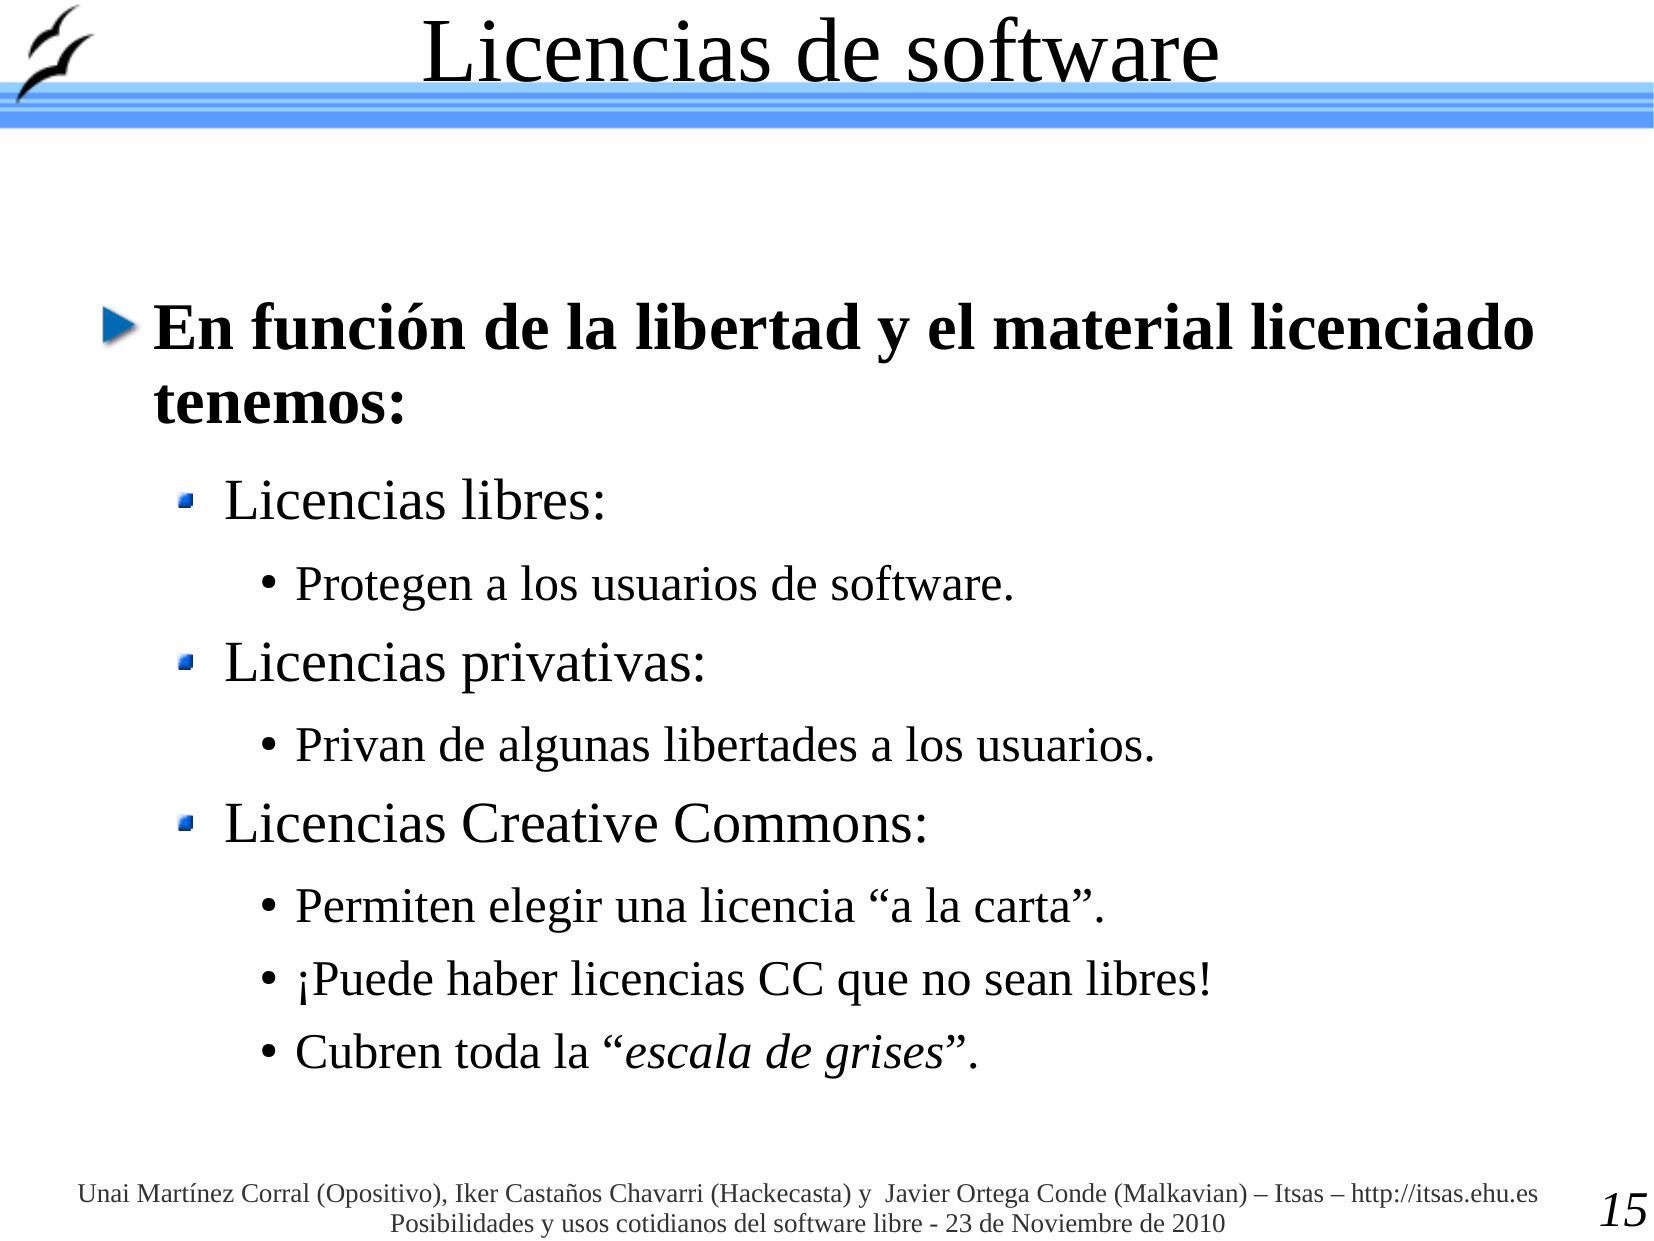

# Licencias de software
En función de la libertad y el material licenciado tenemos:
Licencias libres:
Protegen a los usuarios de software.
Licencias privativas:
Privan de algunas libertades a los usuarios.
Licencias Creative Commons:
Permiten elegir una licencia “a la carta”.
¡Puede haber licencias CC que no sean libres!
Cubren toda la “escala de grises”.